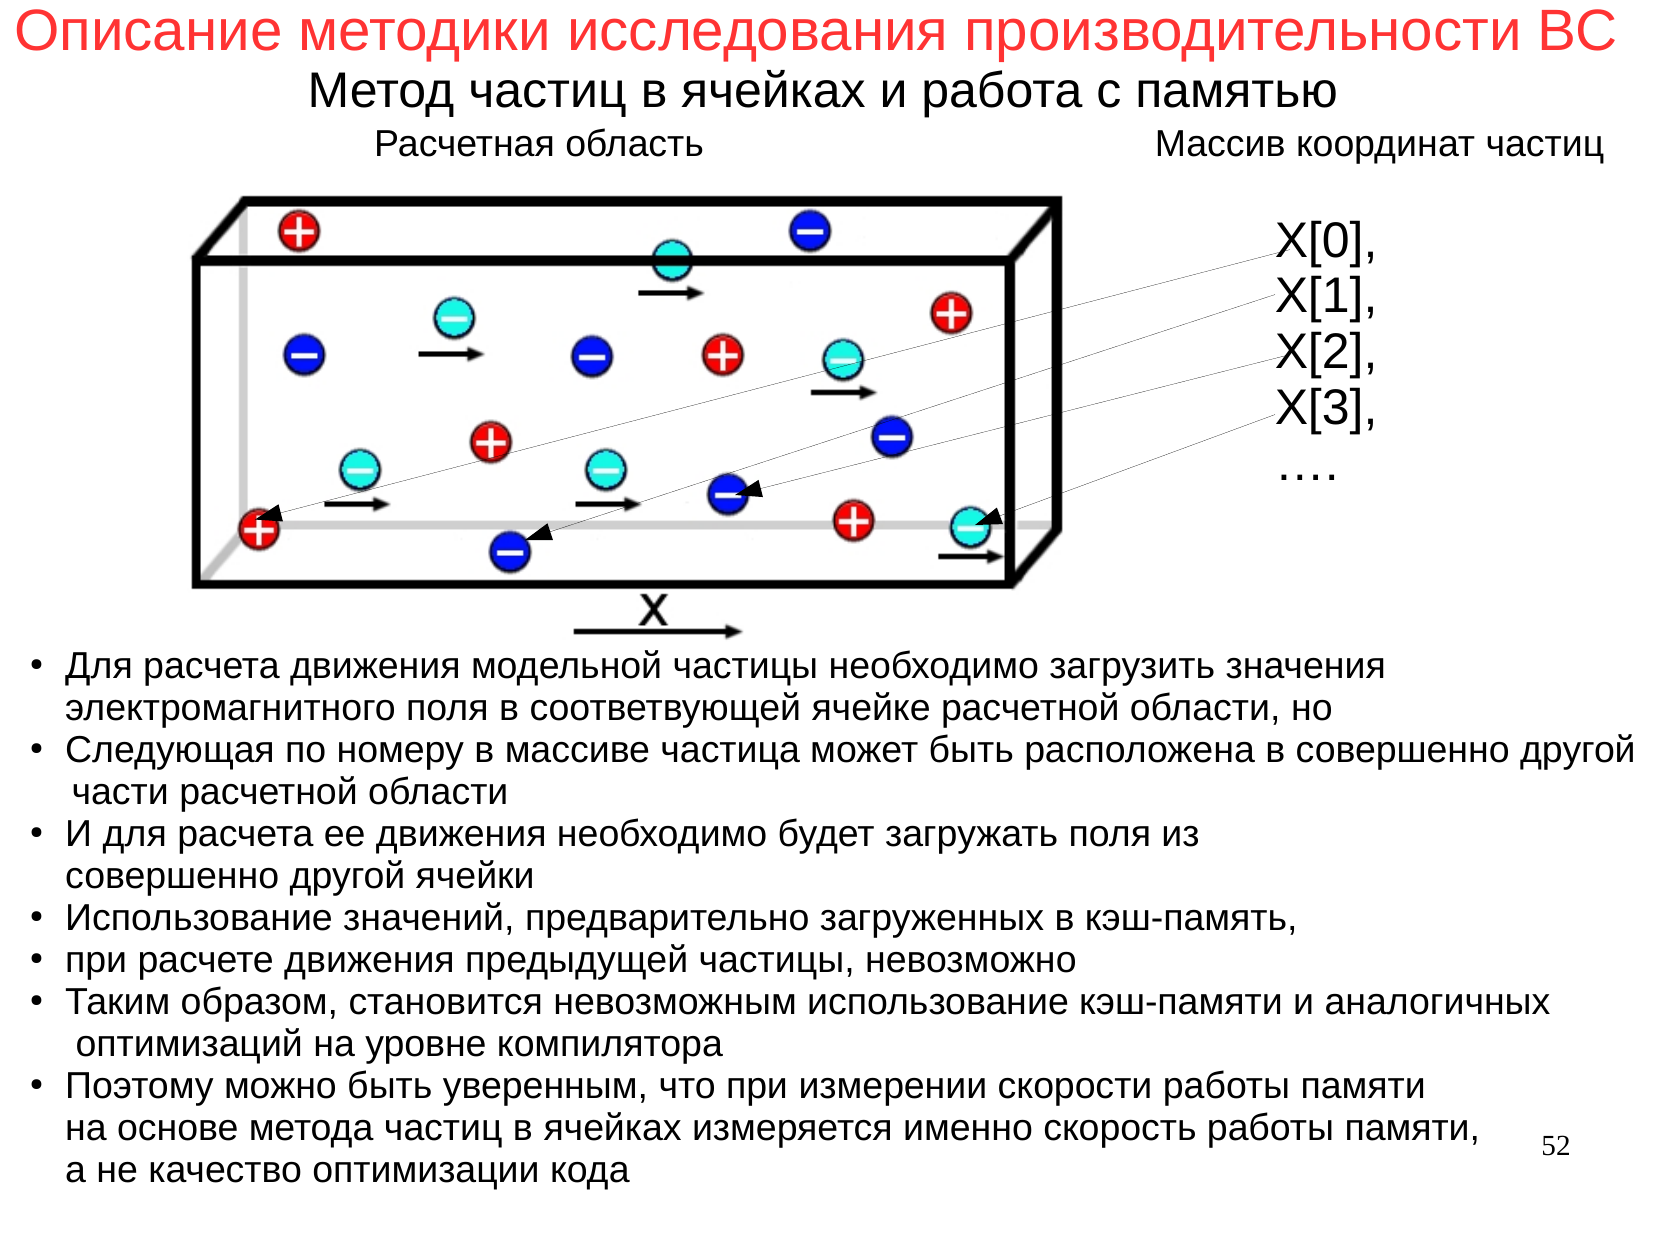

# Описание методики исследования производительности ВС Метод частиц в ячейках и работа с памятью
Расчетная область
Массив координат частиц
X[0],
X[1],
X[2],
X[3],
….
Для расчета движения модельной частицы необходимо загрузить значения
электромагнитного поля в соответвующей ячейке расчетной области, но
Следующая по номеру в массиве частица может быть расположена в совершенно другой
 части расчетной области
И для расчета ее движения необходимо будет загружать поля из
совершенно другой ячейки
Использование значений, предварительно загруженных в кэш-память,
при расчете движения предыдущей частицы, невозможно
Таким образом, становится невозможным использование кэш-памяти и аналогичных
 оптимизаций на уровне компилятора
Поэтому можно быть уверенным, что при измерении скорости работы памяти
на основе метода частиц в ячейках измеряется именно скорость работы памяти,
а не качество оптимизации кода
52